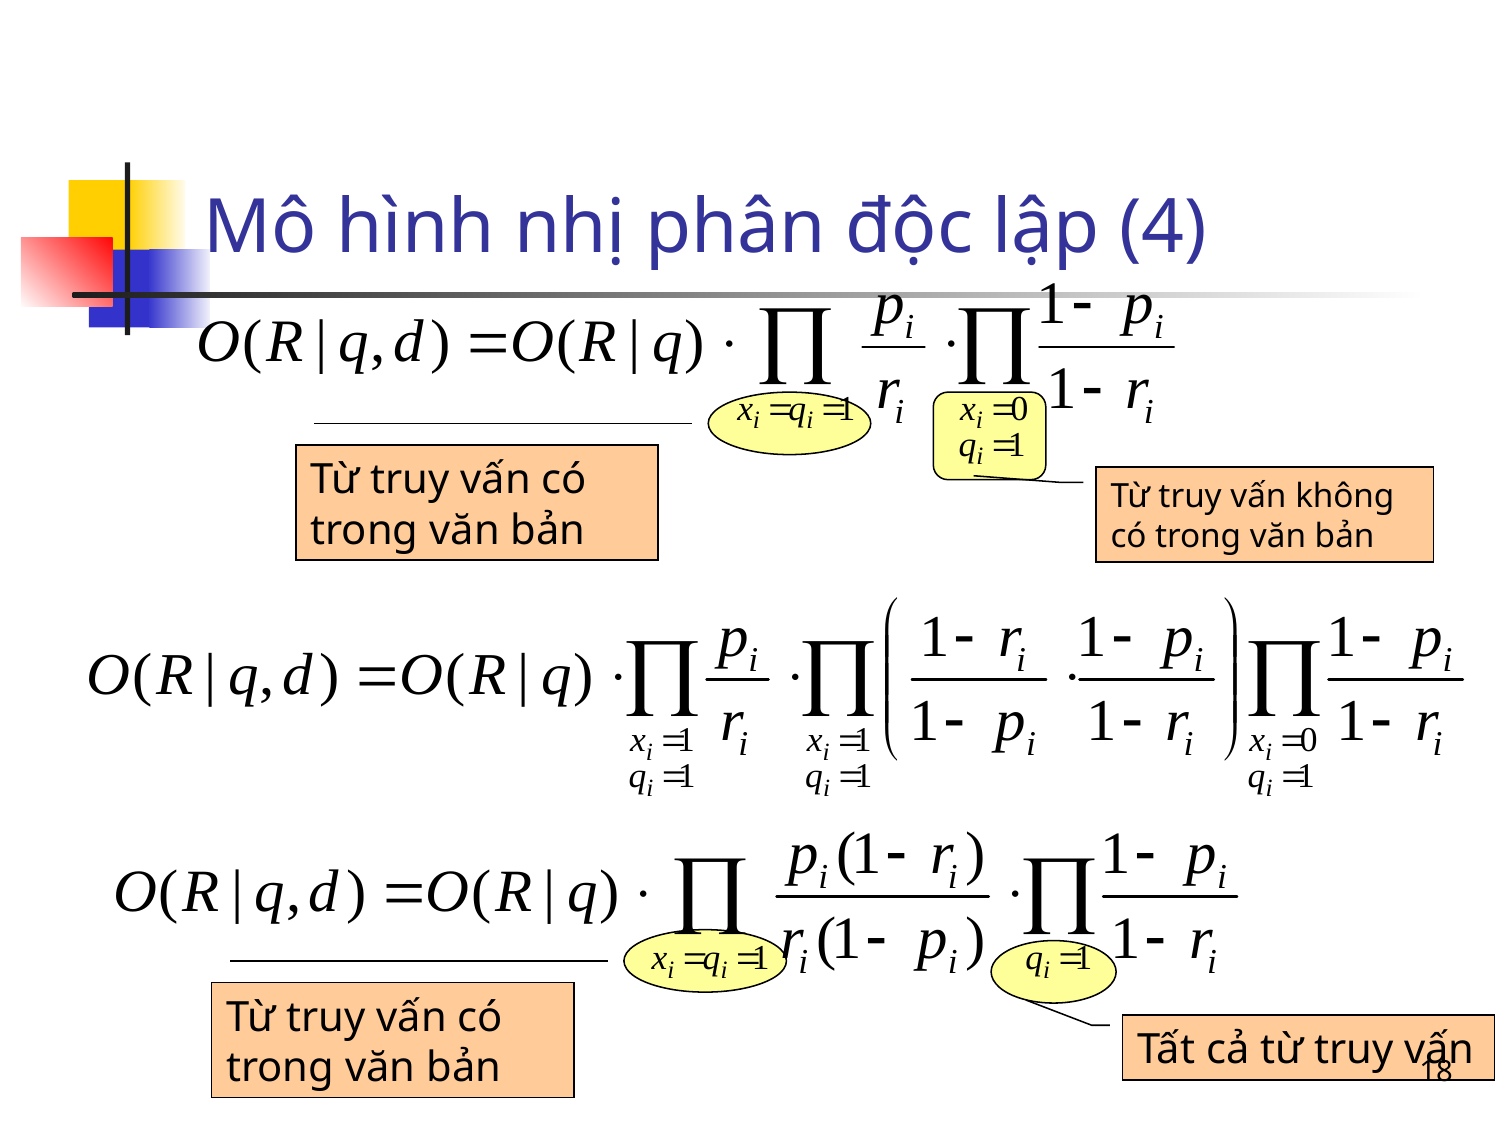

# Mô hình nhị phân độc lập (4)
Từ truy vấn có trong văn bản
Từ truy vấn không có trong văn bản
Từ truy vấn có trong văn bản
Tất cả từ truy vấn